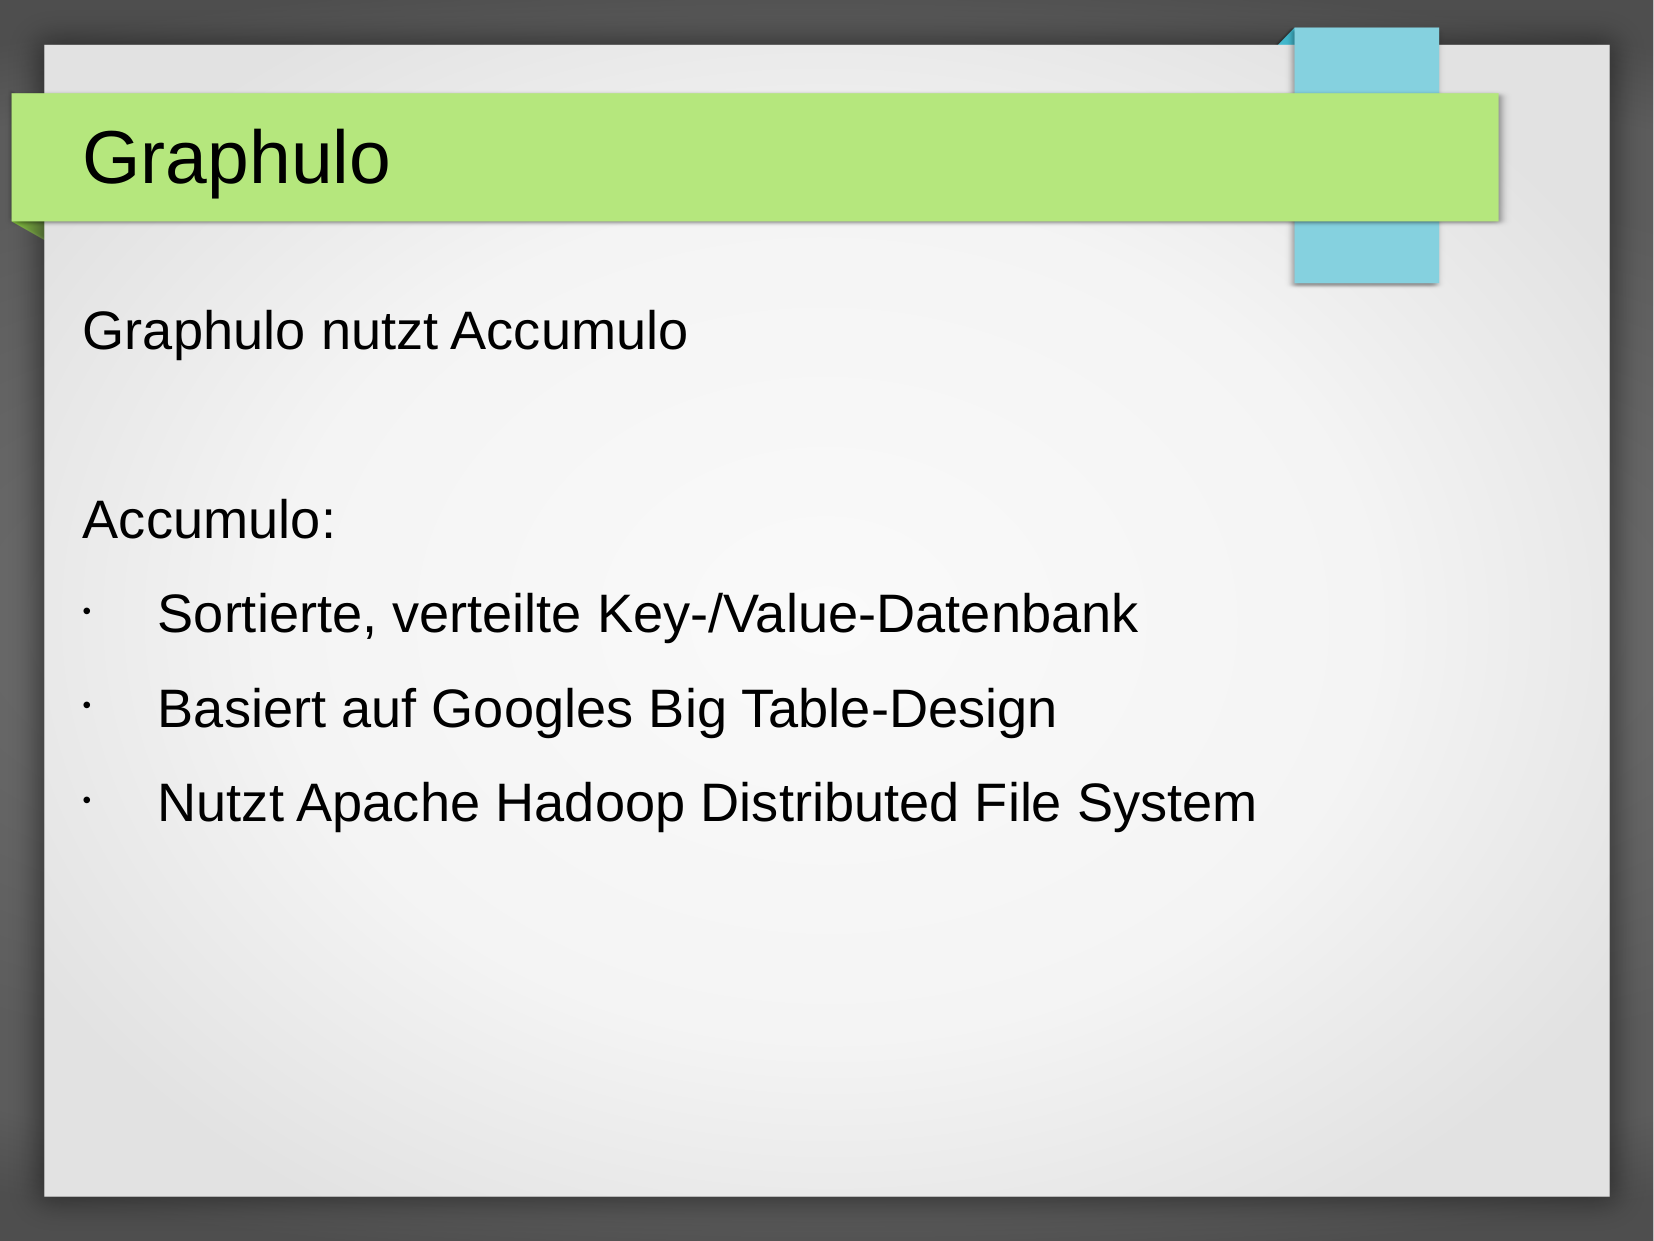

Graphulo
Graphulo nutzt Accumulo
Accumulo:
Sortierte, verteilte Key-/Value-Datenbank
Basiert auf Googles Big Table-Design
Nutzt Apache Hadoop Distributed File System